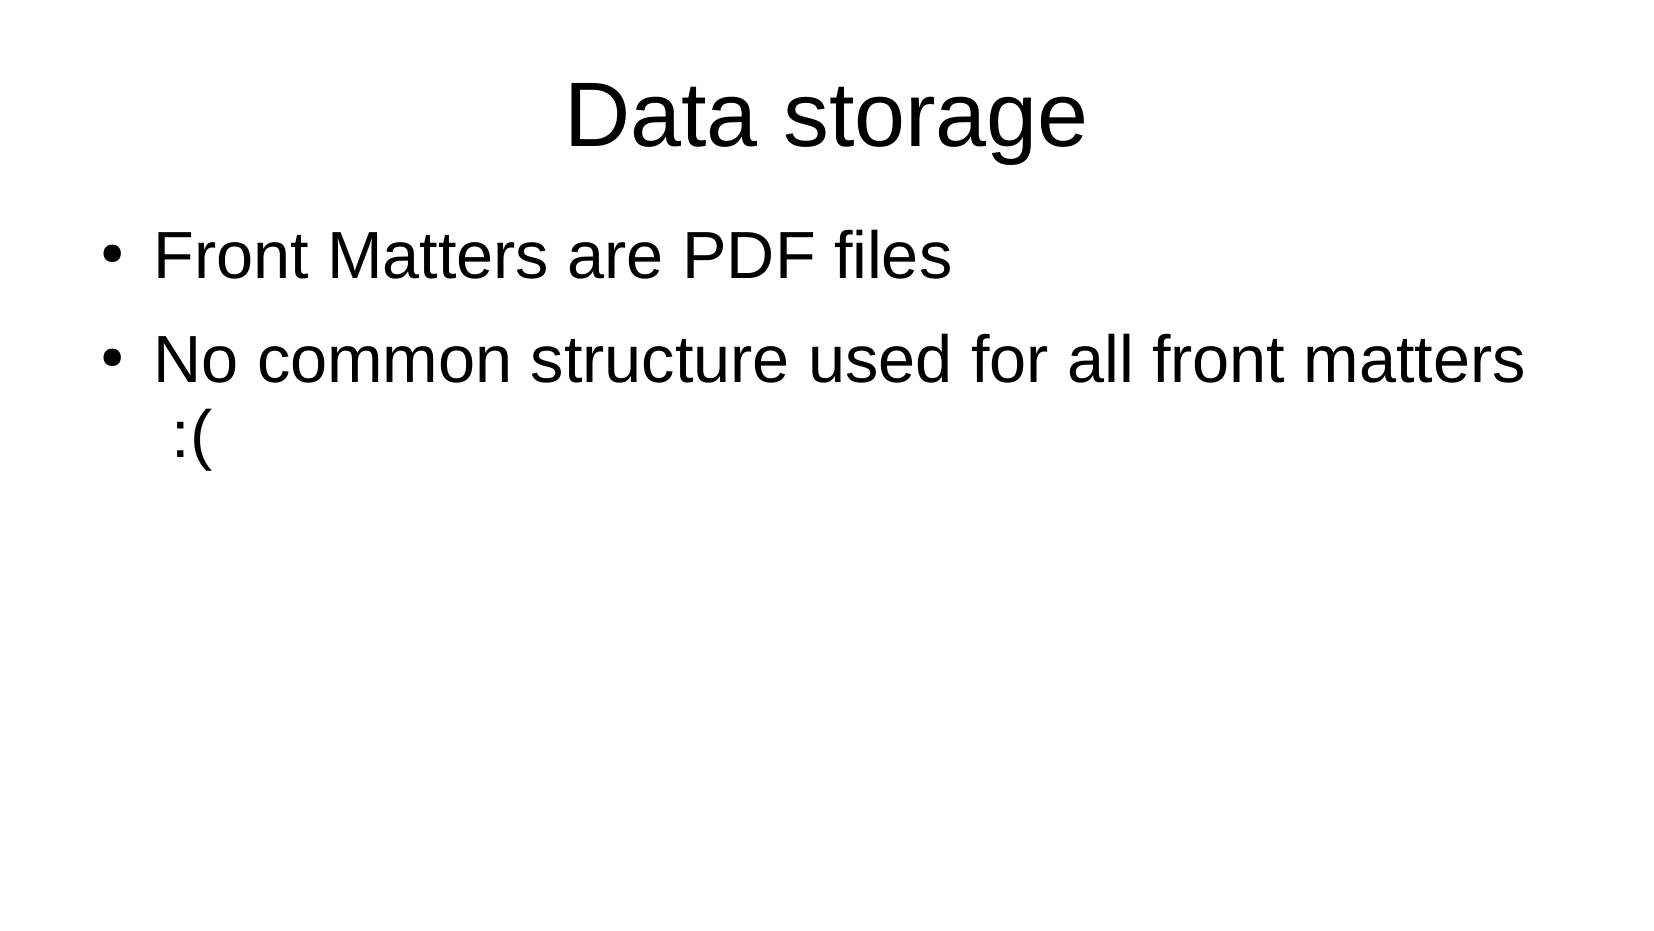

# Data storage
Front Matters are PDF files
No common structure used for all front matters
 :(